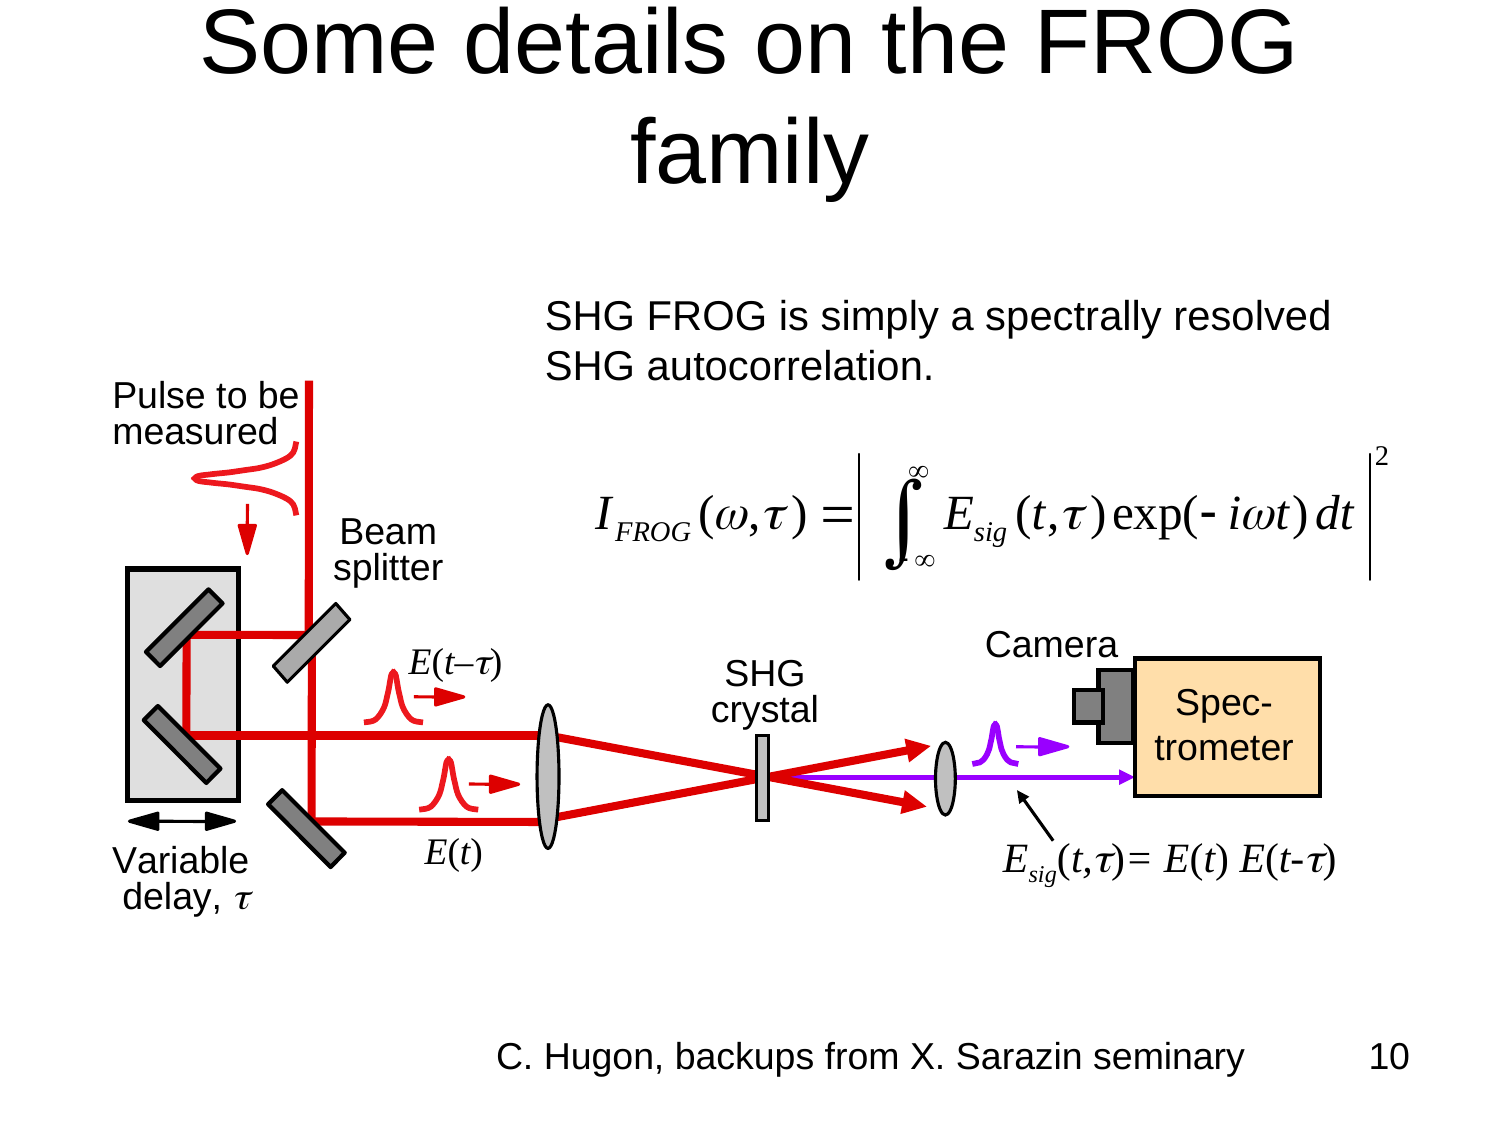

# Some details on the FROG family
SHG FROG is simply a spectrally resolved SHG autocorrelation.
Pulse to be measured
Beam
splitter
Camera
E(t–)
SHG
crystal
Spec-
trometer
E(t)
Esig(t,)= E(t) E(t-)
Variable delay, 
C. Hugon, backups from X. Sarazin seminary
10